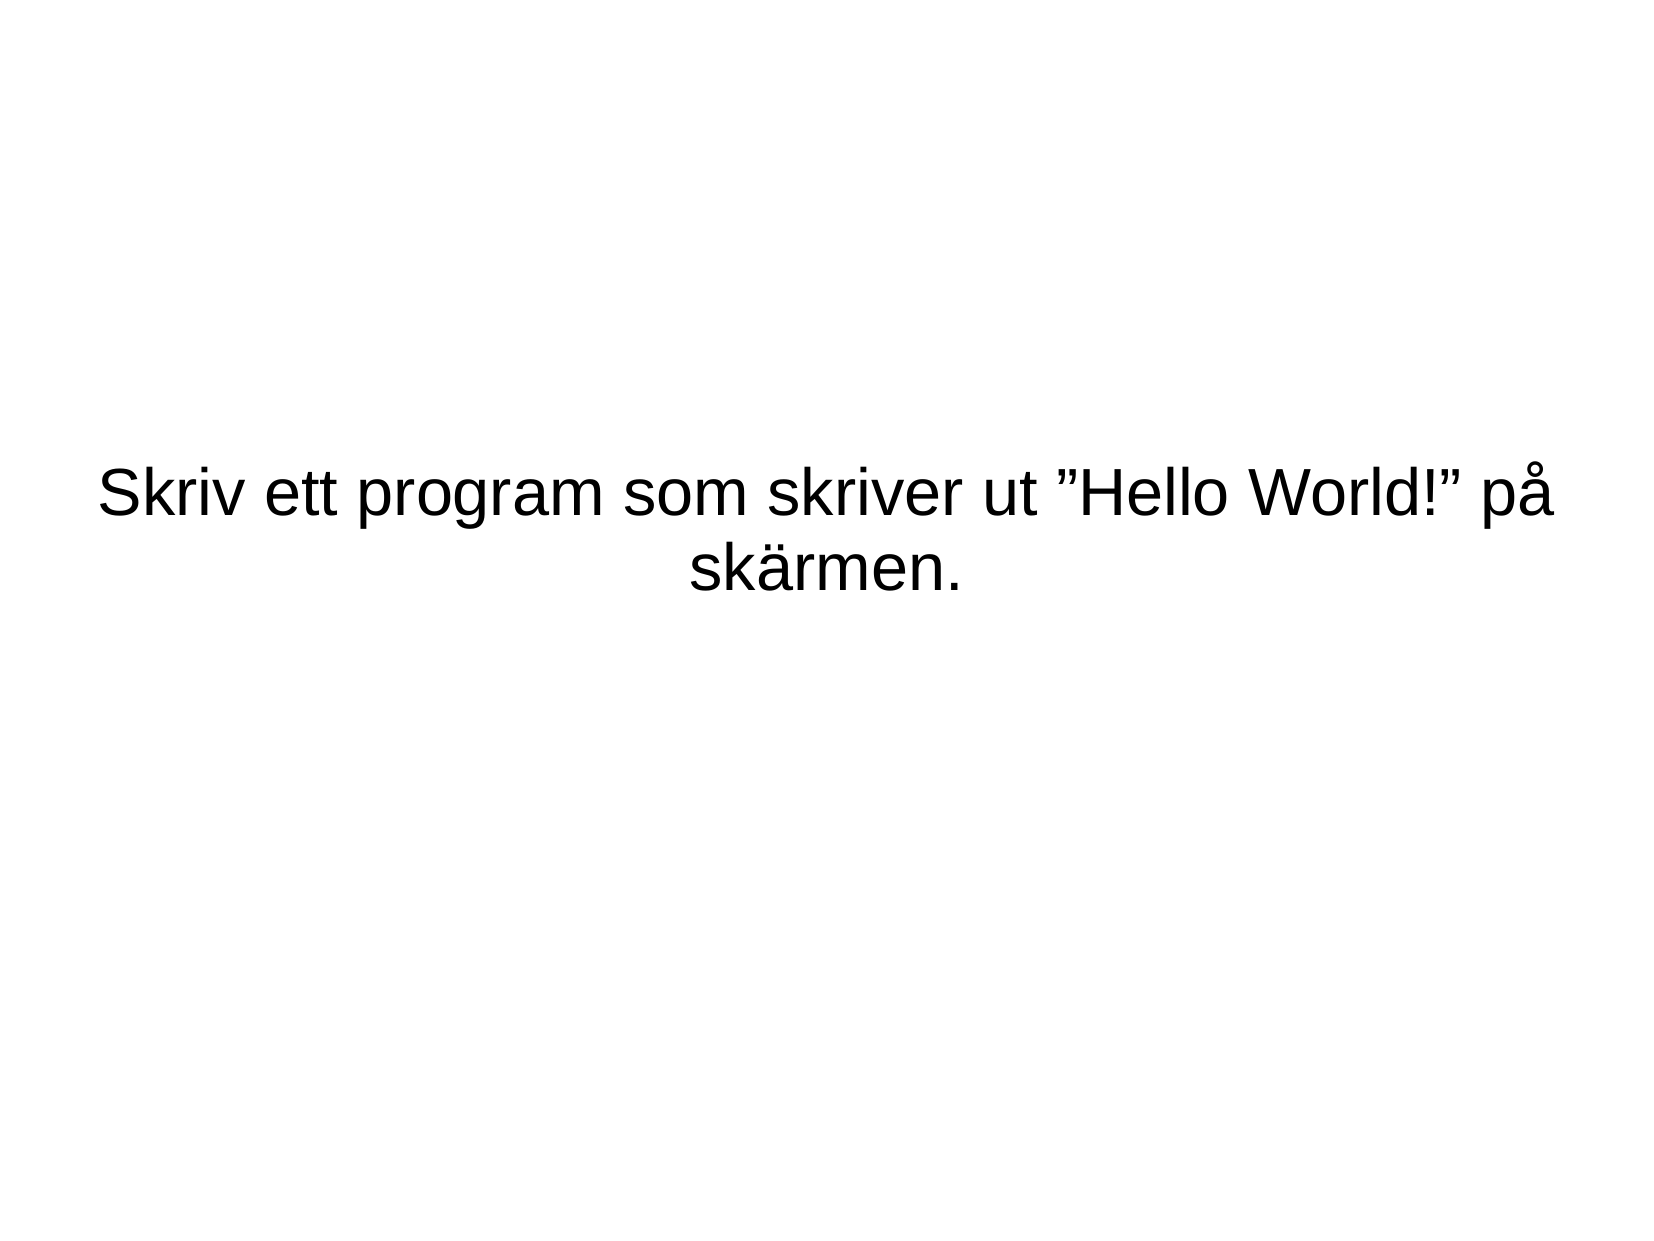

# Skriv ett program som skriver ut ”Hello World!” på skärmen.